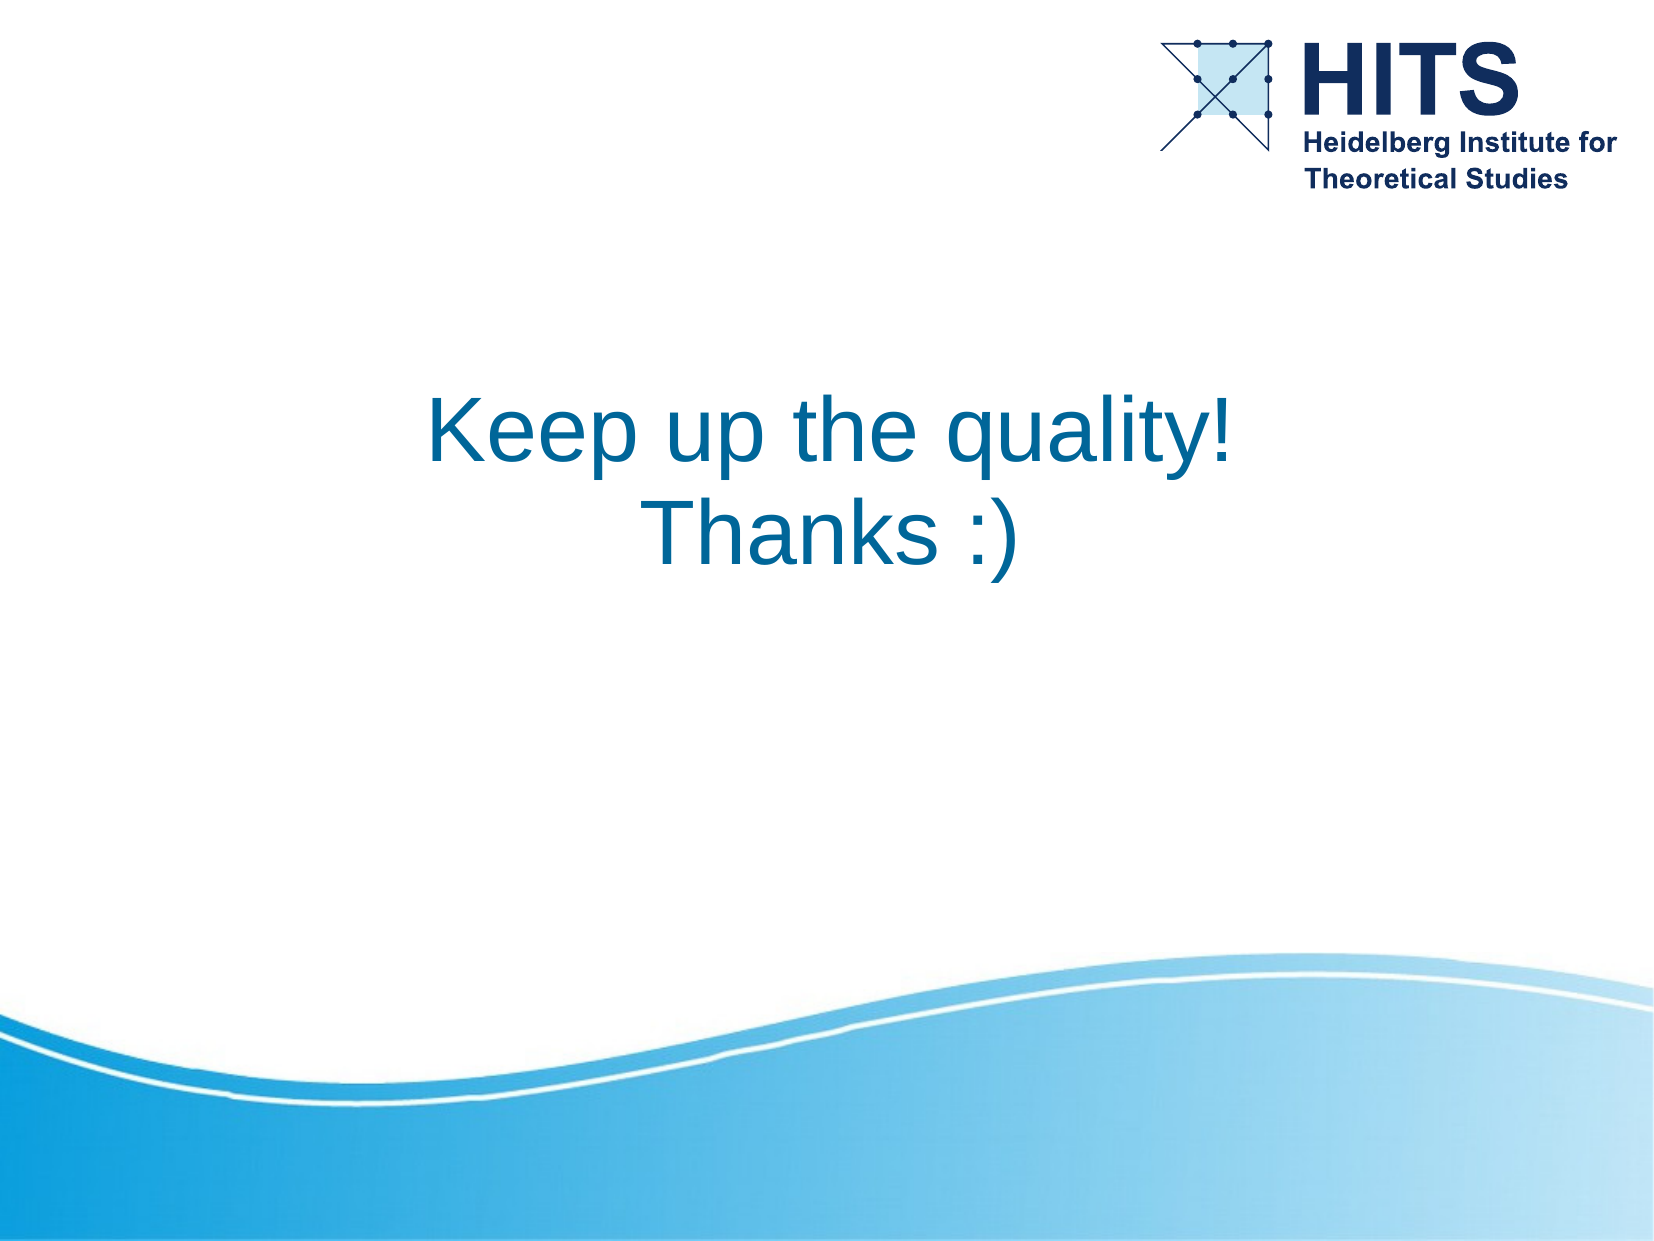

# Keep up the quality! Thanks :)